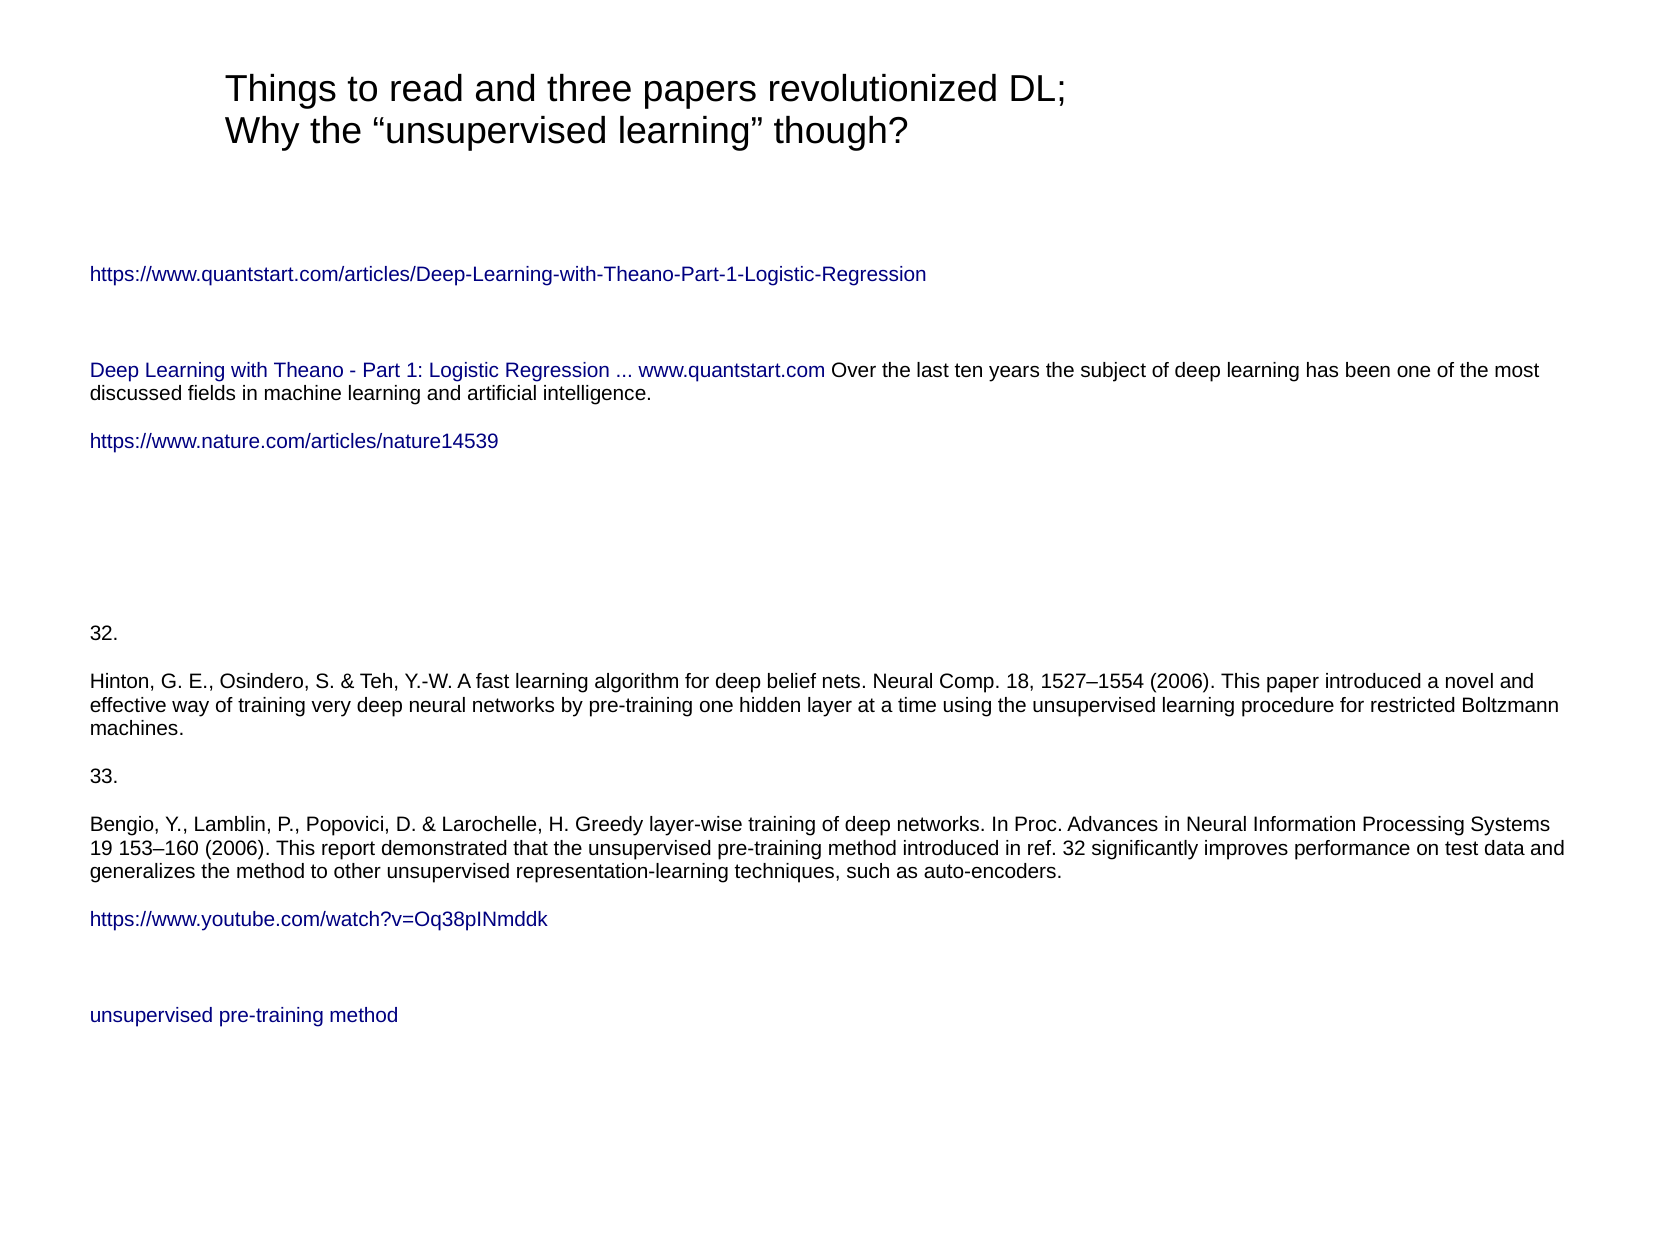

Things to read and three papers revolutionized DL;
Why the “unsupervised learning” though?
https://www.quantstart.com/articles/Deep-Learning-with-Theano-Part-1-Logistic-Regression
Deep Learning with Theano - Part 1: Logistic Regression ... www.quantstart.com Over the last ten years the subject of deep learning has been one of the most discussed fields in machine learning and artificial intelligence.
https://www.nature.com/articles/nature14539
32.
Hinton, G. E., Osindero, S. & Teh, Y.-W. A fast learning algorithm for deep belief nets. Neural Comp. 18, 1527–1554 (2006). This paper introduced a novel and effective way of training very deep neural networks by pre-training one hidden layer at a time using the unsupervised learning procedure for restricted Boltzmann machines.
33.
Bengio, Y., Lamblin, P., Popovici, D. & Larochelle, H. Greedy layer-wise training of deep networks. In Proc. Advances in Neural Information Processing Systems 19 153–160 (2006). This report demonstrated that the unsupervised pre-training method introduced in ref. 32 significantly improves performance on test data and generalizes the method to other unsupervised representation-learning techniques, such as auto-encoders.
https://www.youtube.com/watch?v=Oq38pINmddk
unsupervised pre-training method